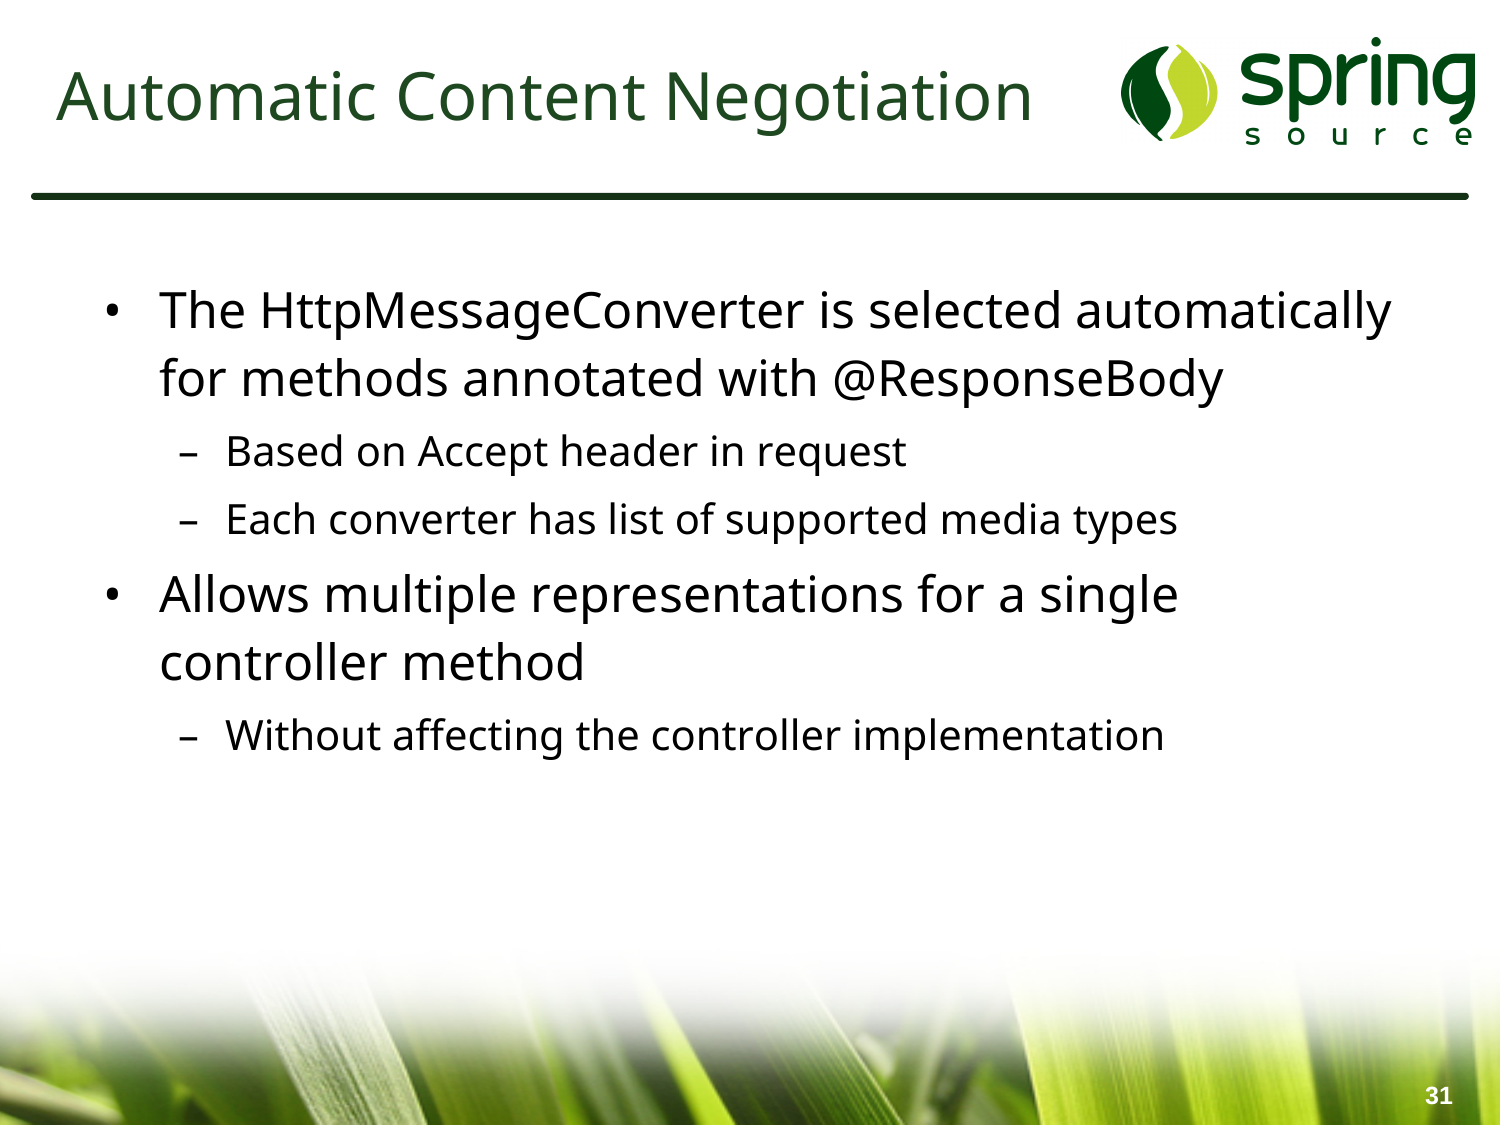

# Automatic Content Negotiation
The HttpMessageConverter is selected automatically for methods annotated with @ResponseBody
Based on Accept header in request
Each converter has list of supported media types
Allows multiple representations for a single controller method
Without affecting the controller implementation